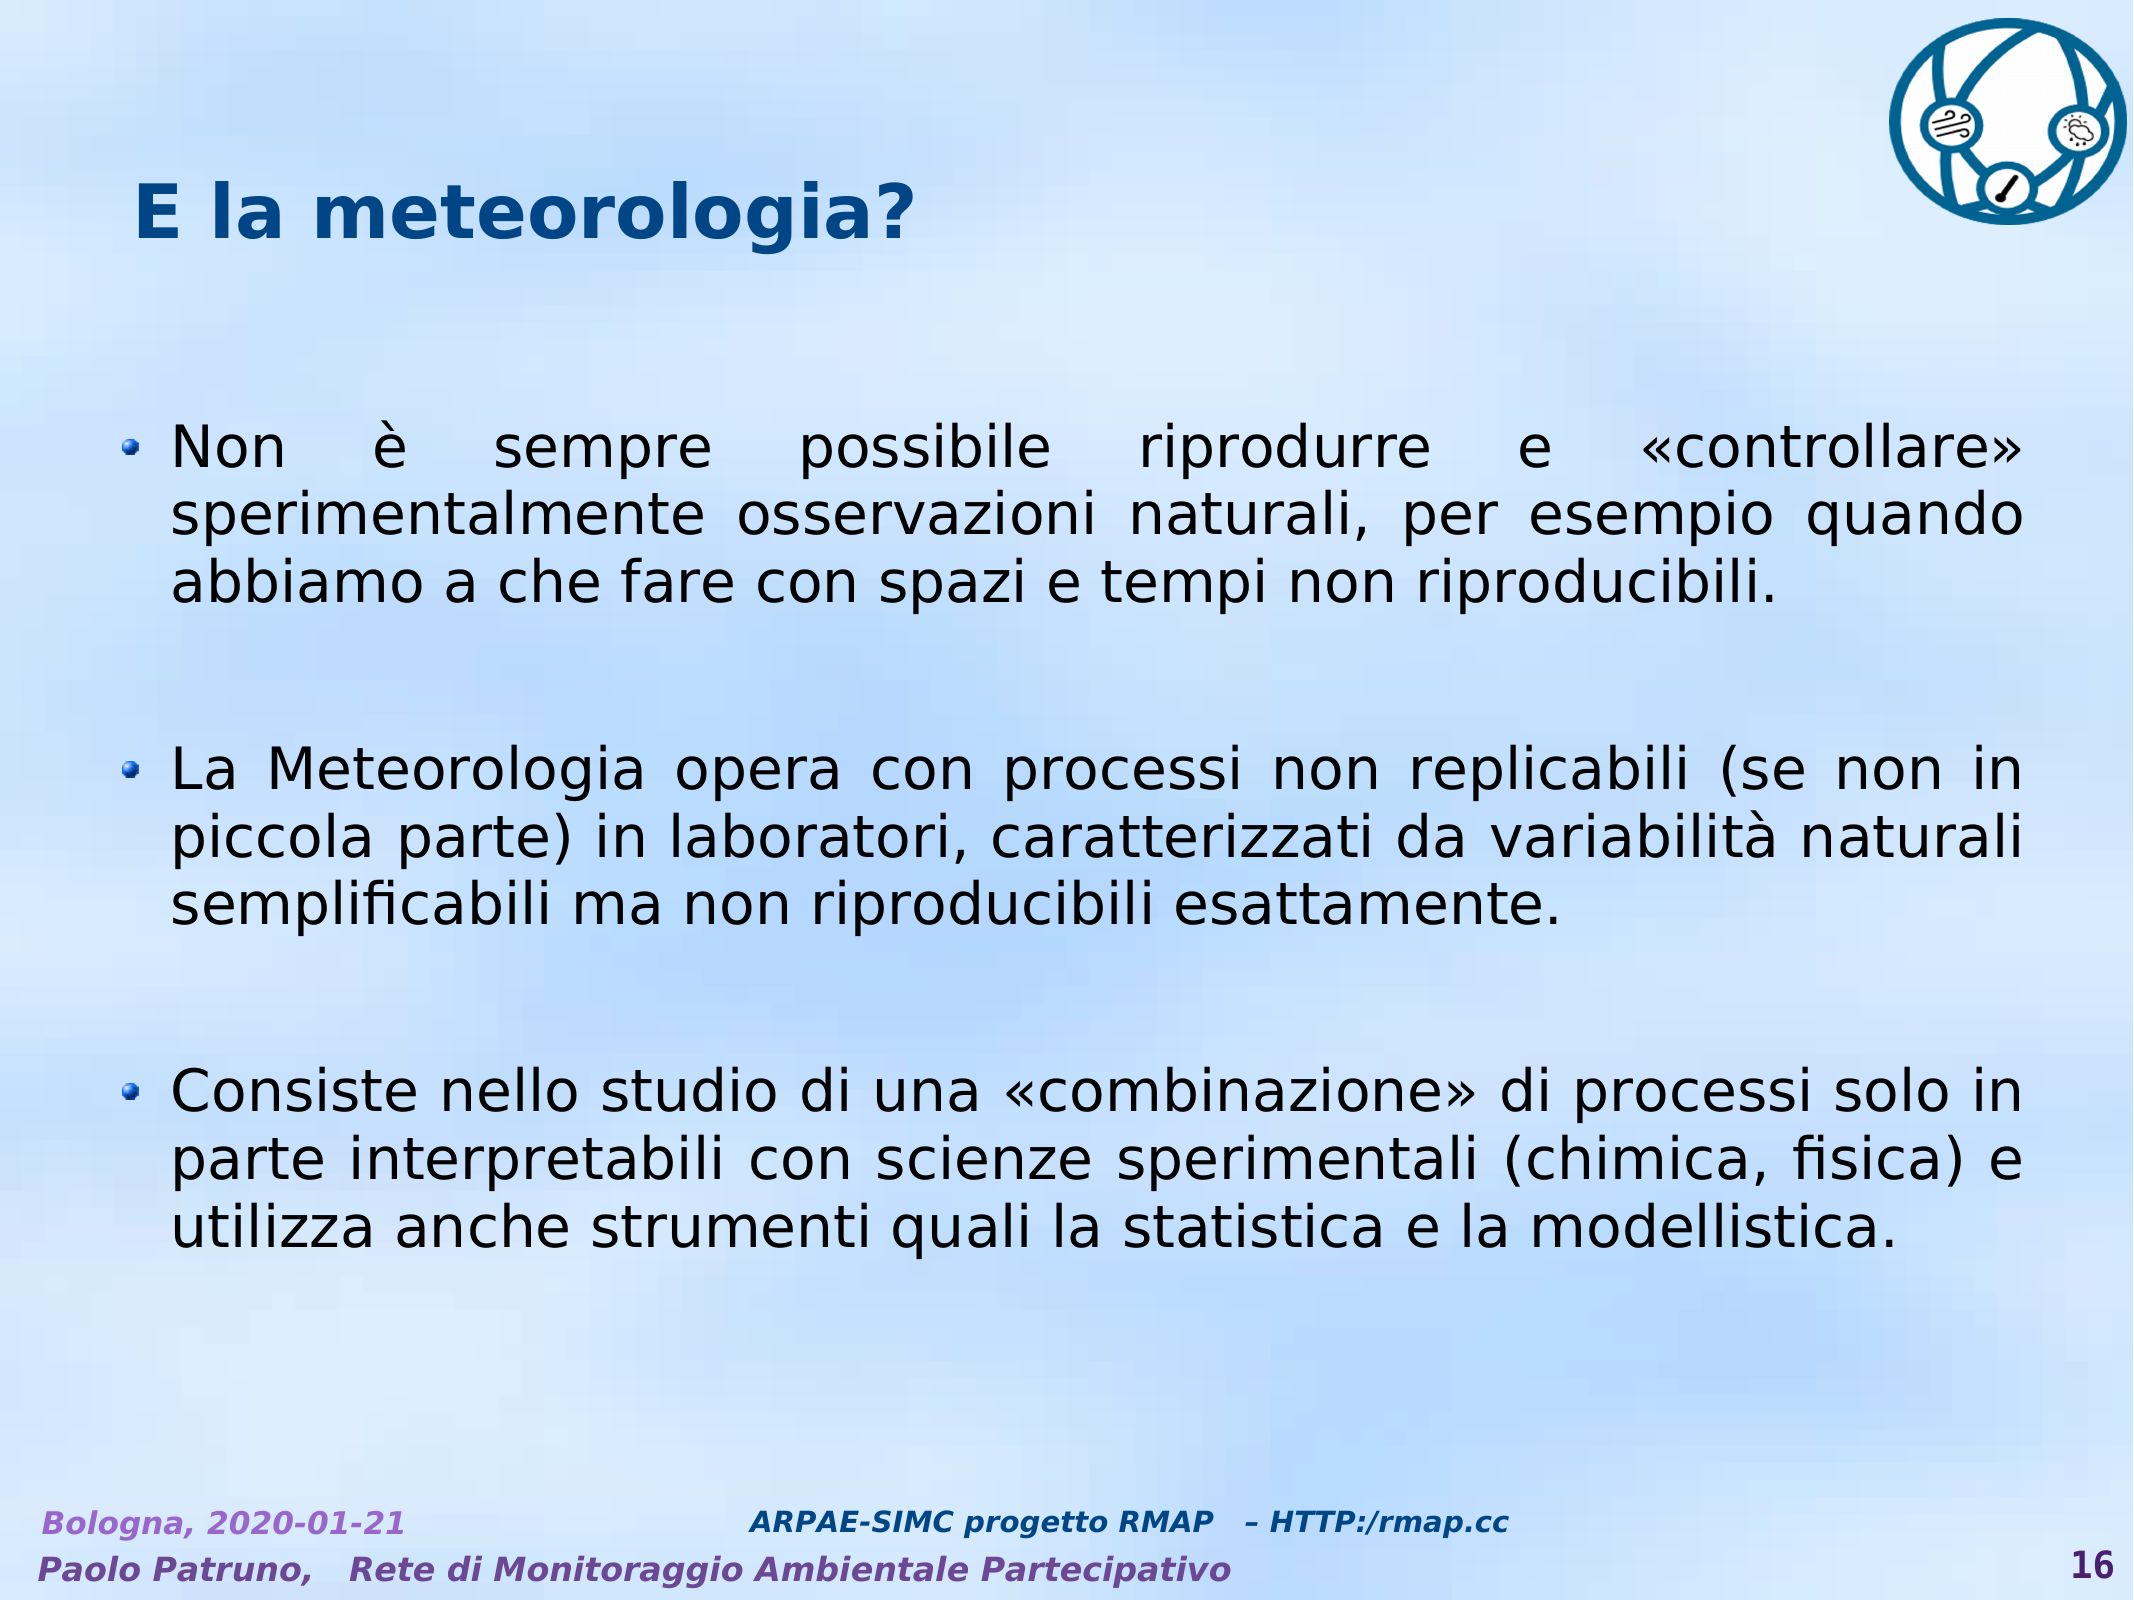

# E la meteorologia?
Non è sempre possibile riprodurre e «controllare» sperimentalmente osservazioni naturali, per esempio quando abbiamo a che fare con spazi e tempi non riproducibili.
La Meteorologia opera con processi non replicabili (se non in piccola parte) in laboratori, caratterizzati da variabilità naturali semplificabili ma non riproducibili esattamente.
Consiste nello studio di una «combinazione» di processi solo in parte interpretabili con scienze sperimentali (chimica, fisica) e utilizza anche strumenti quali la statistica e la modellistica.